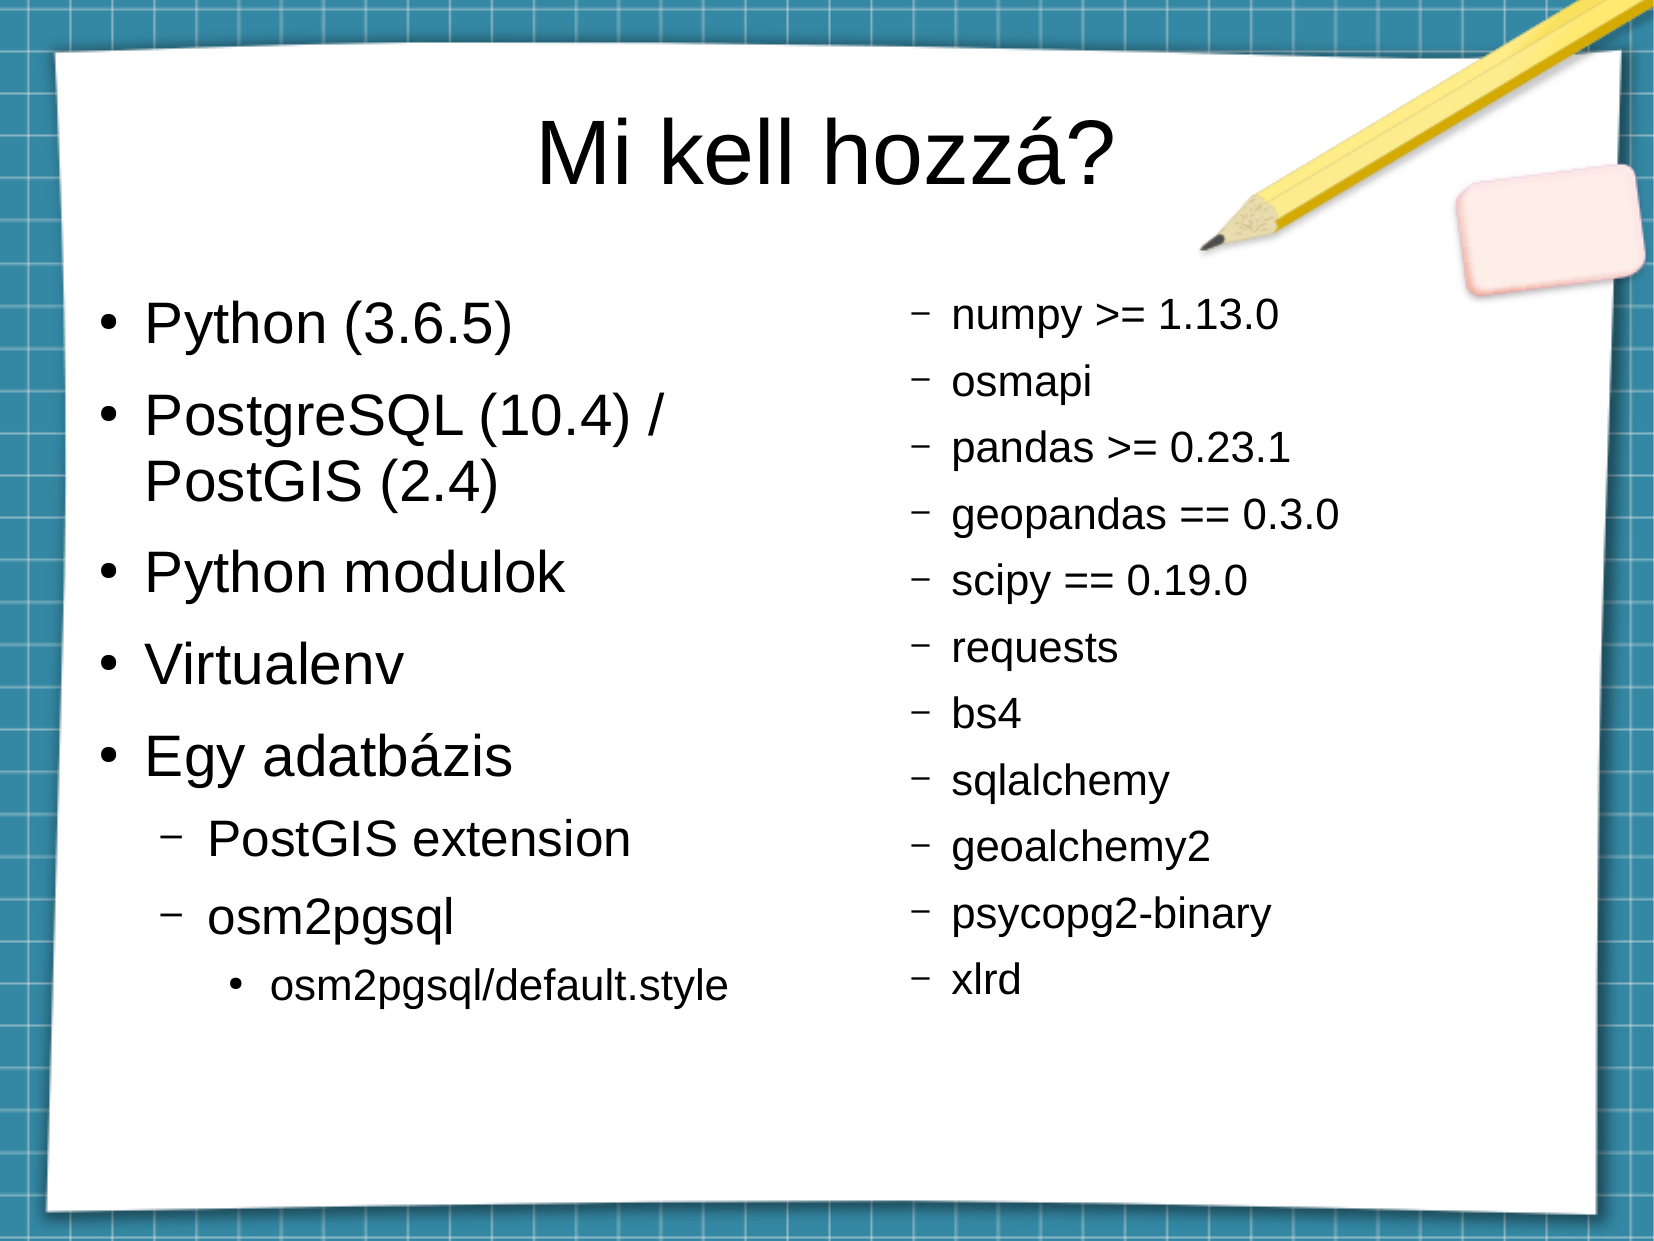

# Mi kell hozzá?
Python (3.6.5)
PostgreSQL (10.4) / PostGIS (2.4)
Python modulok
Virtualenv
Egy adatbázis
PostGIS extension
osm2pgsql
osm2pgsql/default.style
numpy >= 1.13.0
osmapi
pandas >= 0.23.1
geopandas == 0.3.0
scipy == 0.19.0
requests
bs4
sqlalchemy
geoalchemy2
psycopg2-binary
xlrd